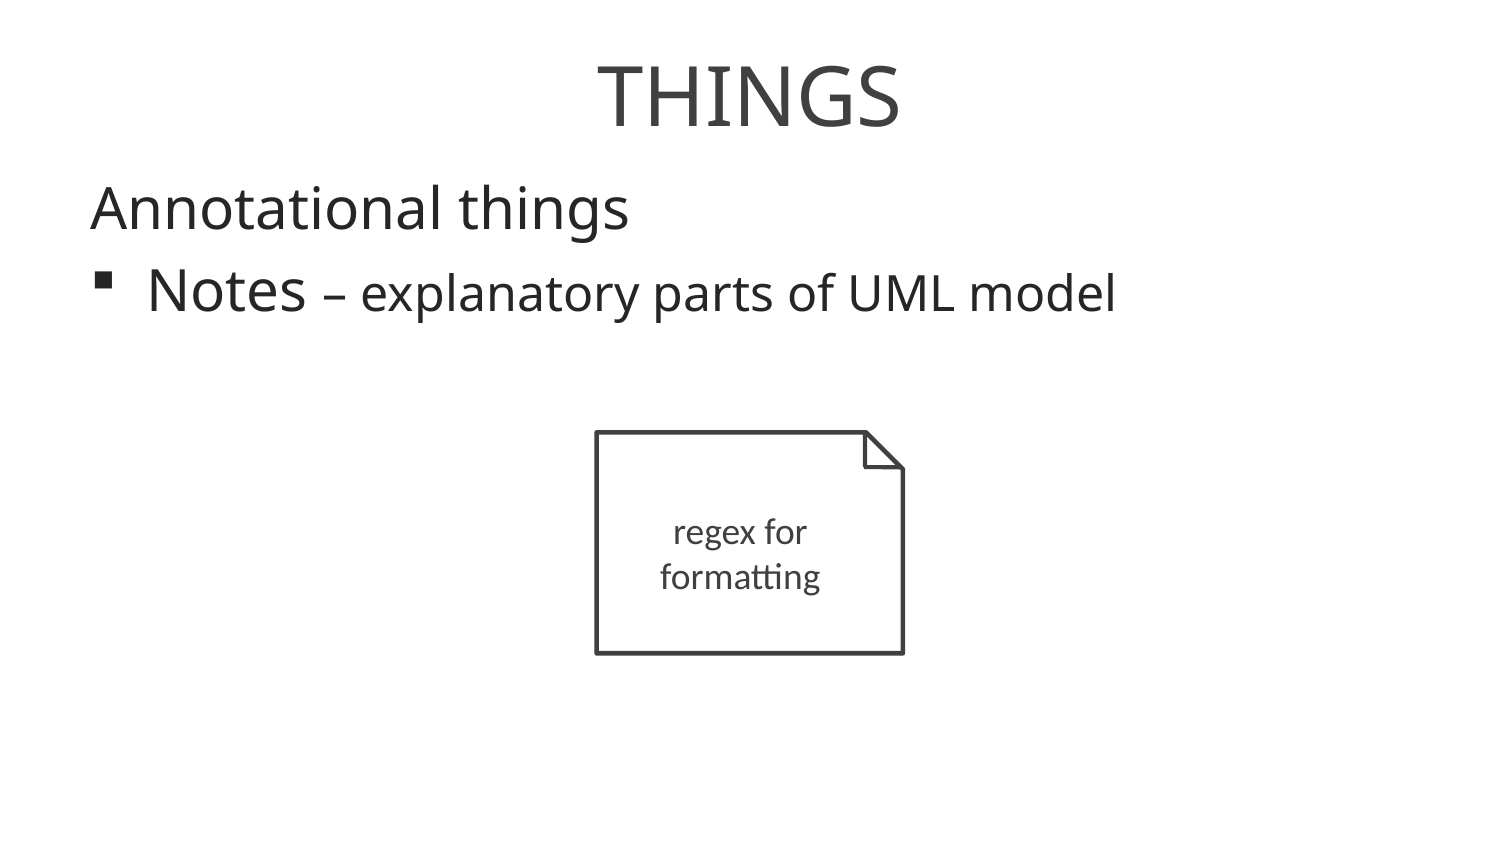

# THINGS
Annotational things
Notes – explanatory parts of UML model
regex for formatting